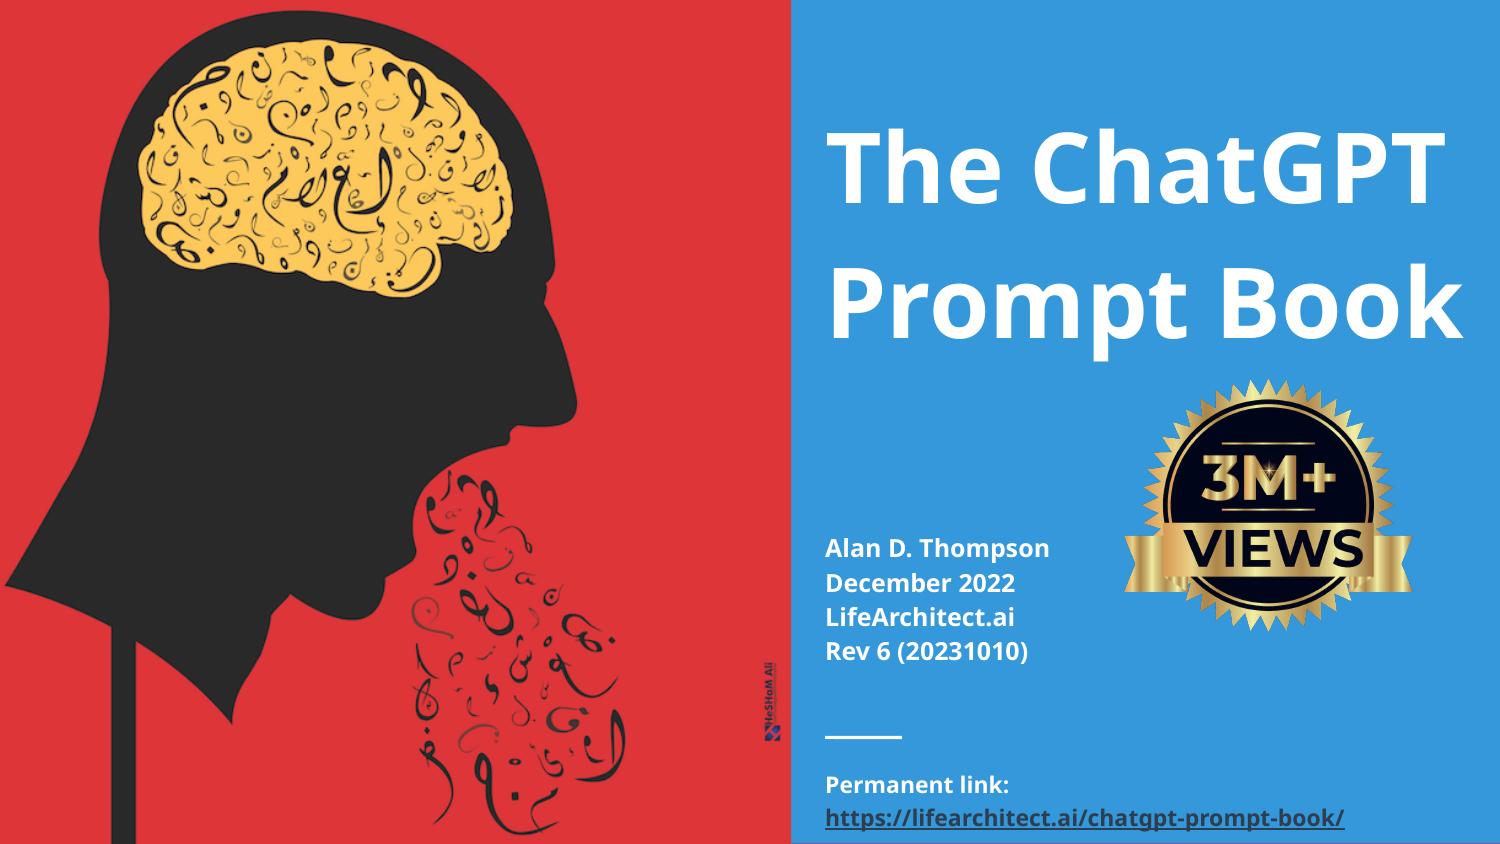

# The ChatGPT Prompt Book
Alan D. Thompson
December 2022
LifeArchitect.ai
Rev 6 (20231010)
Permanent link: https://lifearchitect.ai/chatgpt-prompt-book/